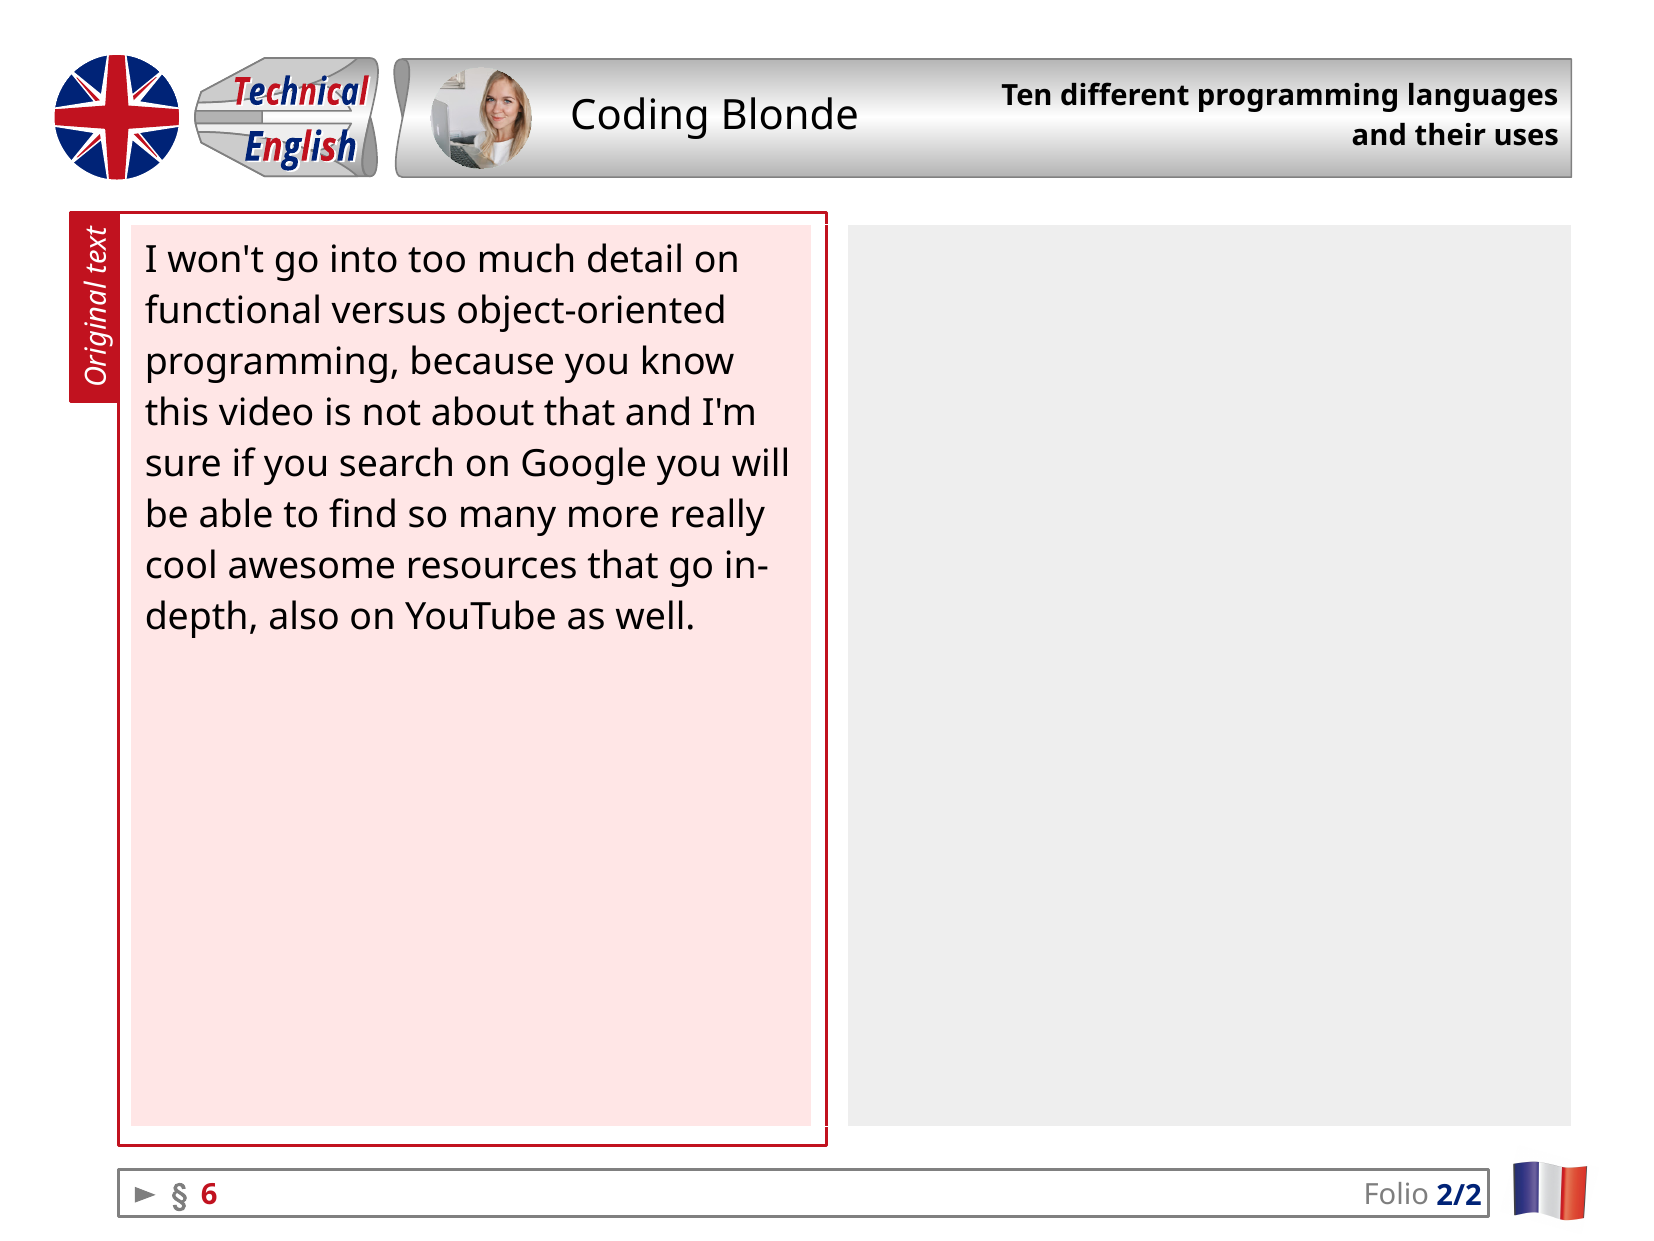

#
| I won't go into too much detail on functional versus object-oriented programming, because you know this video is not about that and I'm sure if you search on Google you will be able to find so many more really cool awesome resources that go in-depth, also on YouTube as well. | | |
| --- | --- | --- |
6
2/2